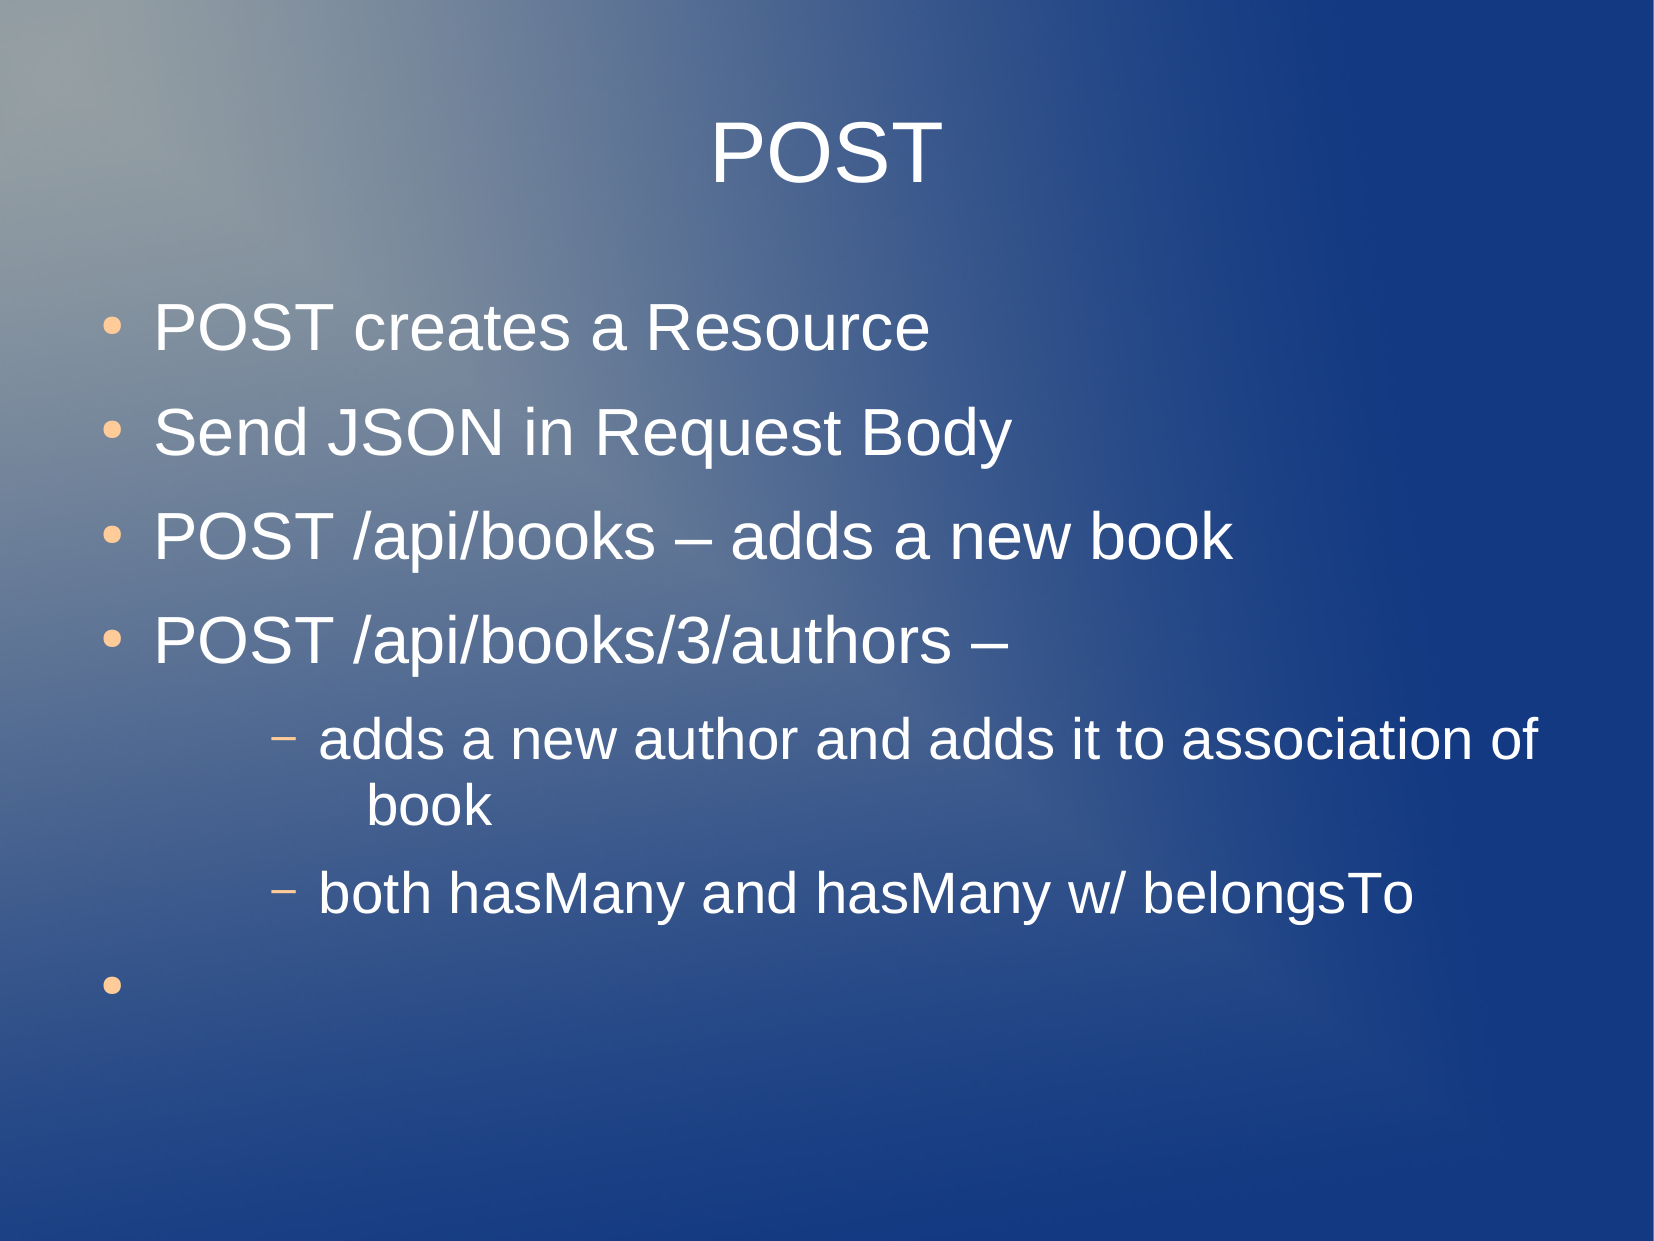

# POST
POST creates a Resource
Send JSON in Request Body
POST /api/books – adds a new book
POST /api/books/3/authors –
adds a new author and adds it to association of book
both hasMany and hasMany w/ belongsTo